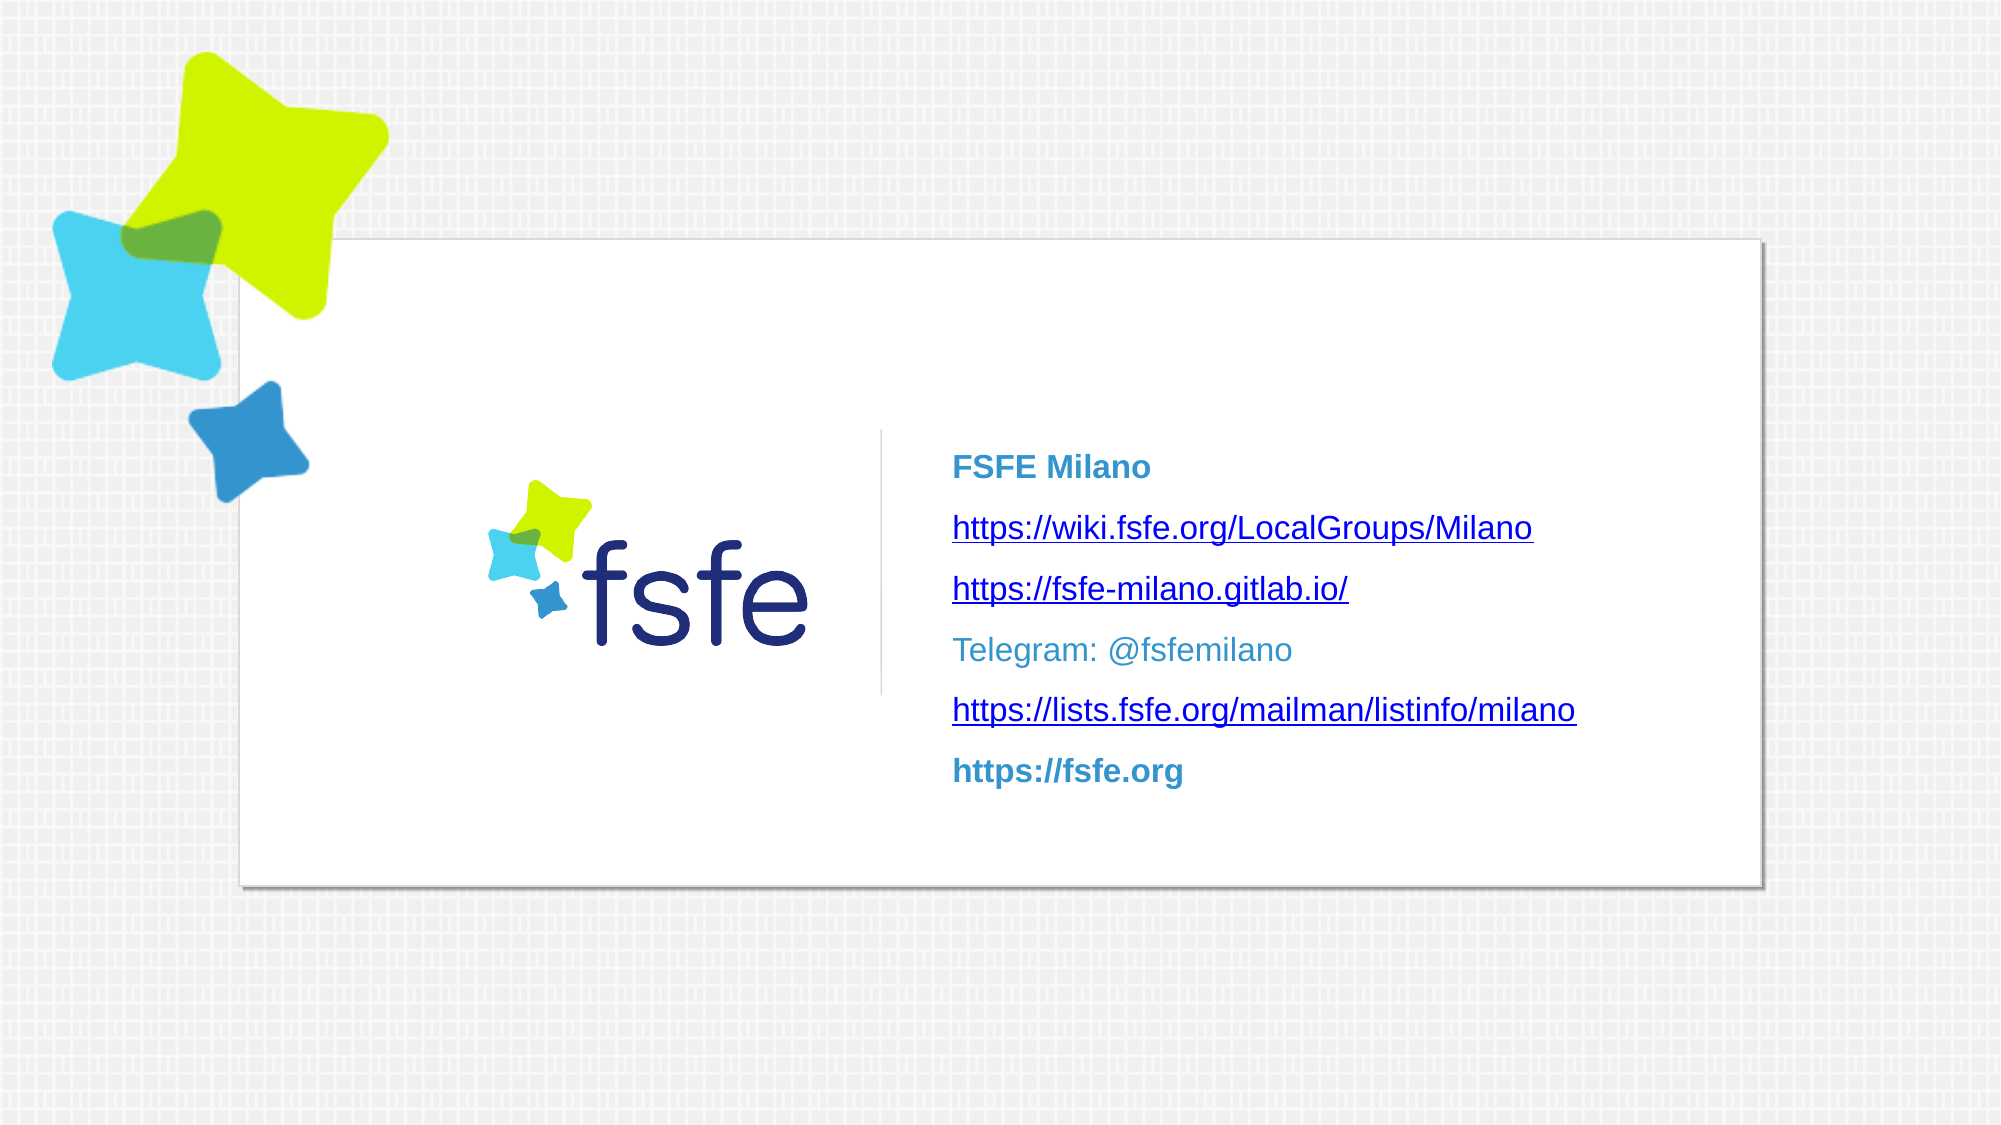

FSFE Milano
https://wiki.fsfe.org/LocalGroups/Milano
https://fsfe-milano.gitlab.io/
Telegram: @fsfemilano
https://lists.fsfe.org/mailman/listinfo/milano
https://fsfe.org